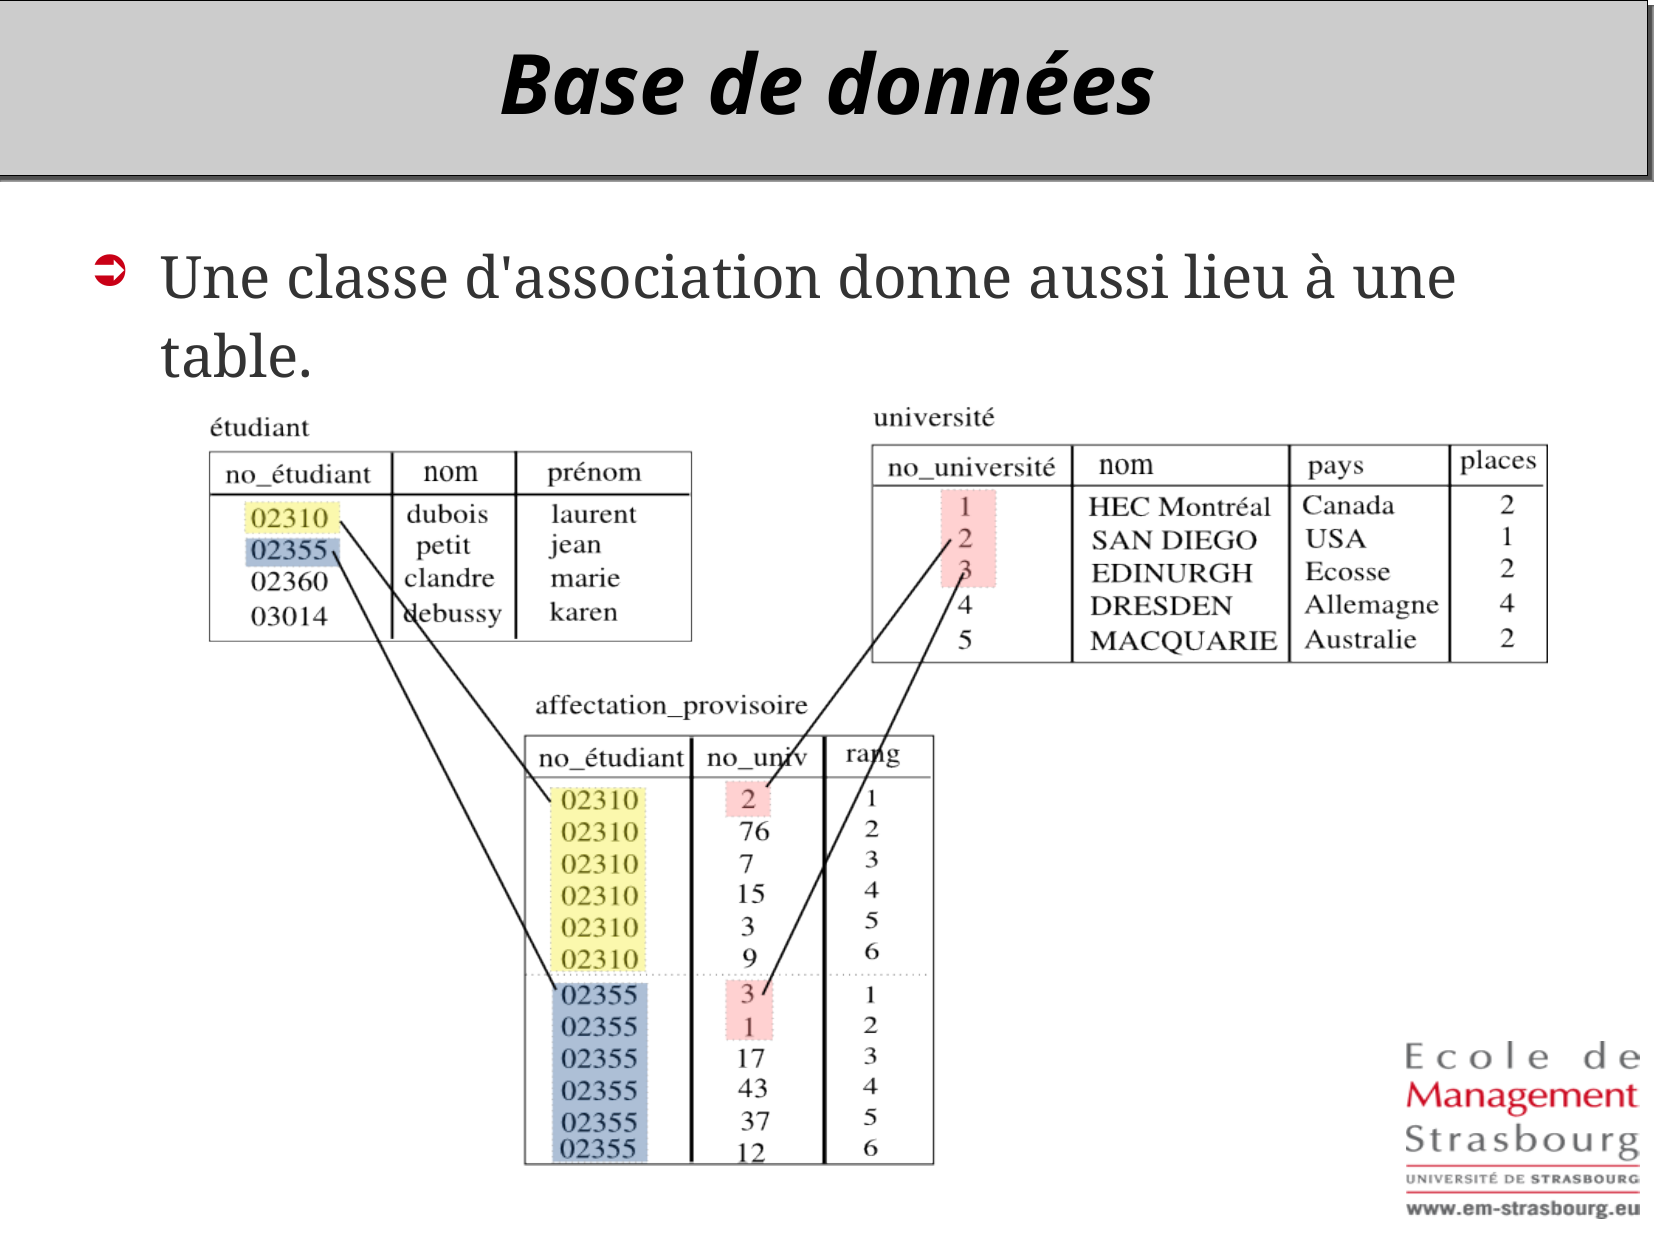

# Base de données
Une classe d'association donne aussi lieu à une table.